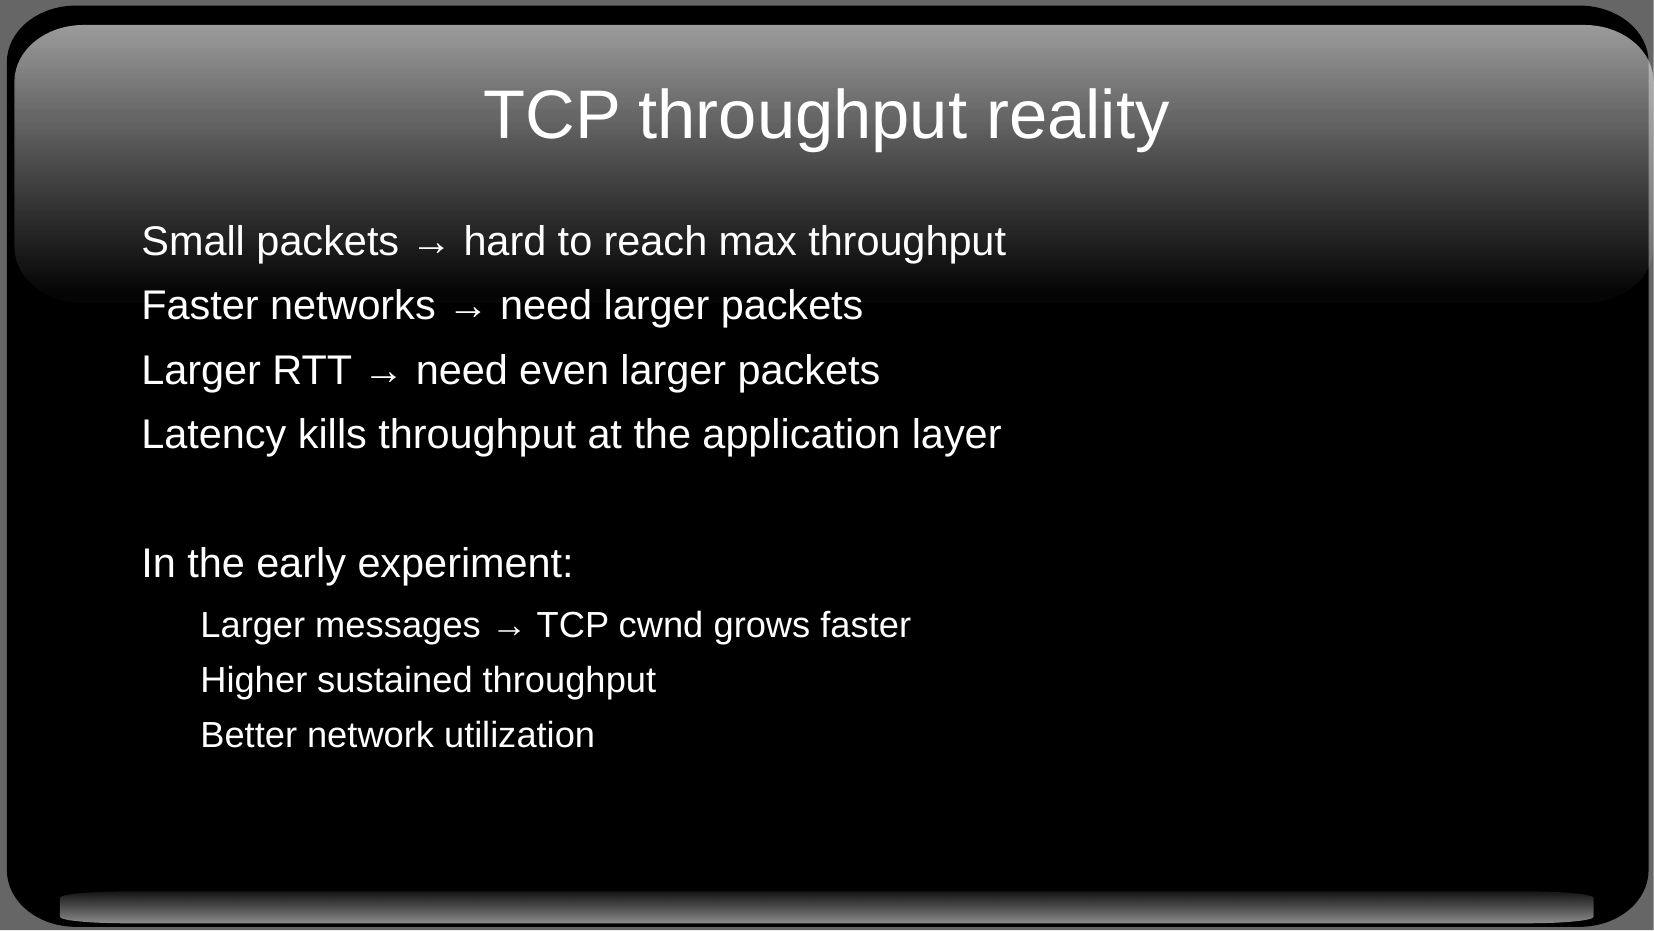

# TCP throughput reality
Small packets → hard to reach max throughput
Faster networks → need larger packets
Larger RTT → need even larger packets
Latency kills throughput at the application layer
In the early experiment:
Larger messages → TCP cwnd grows faster
Higher sustained throughput
Better network utilization